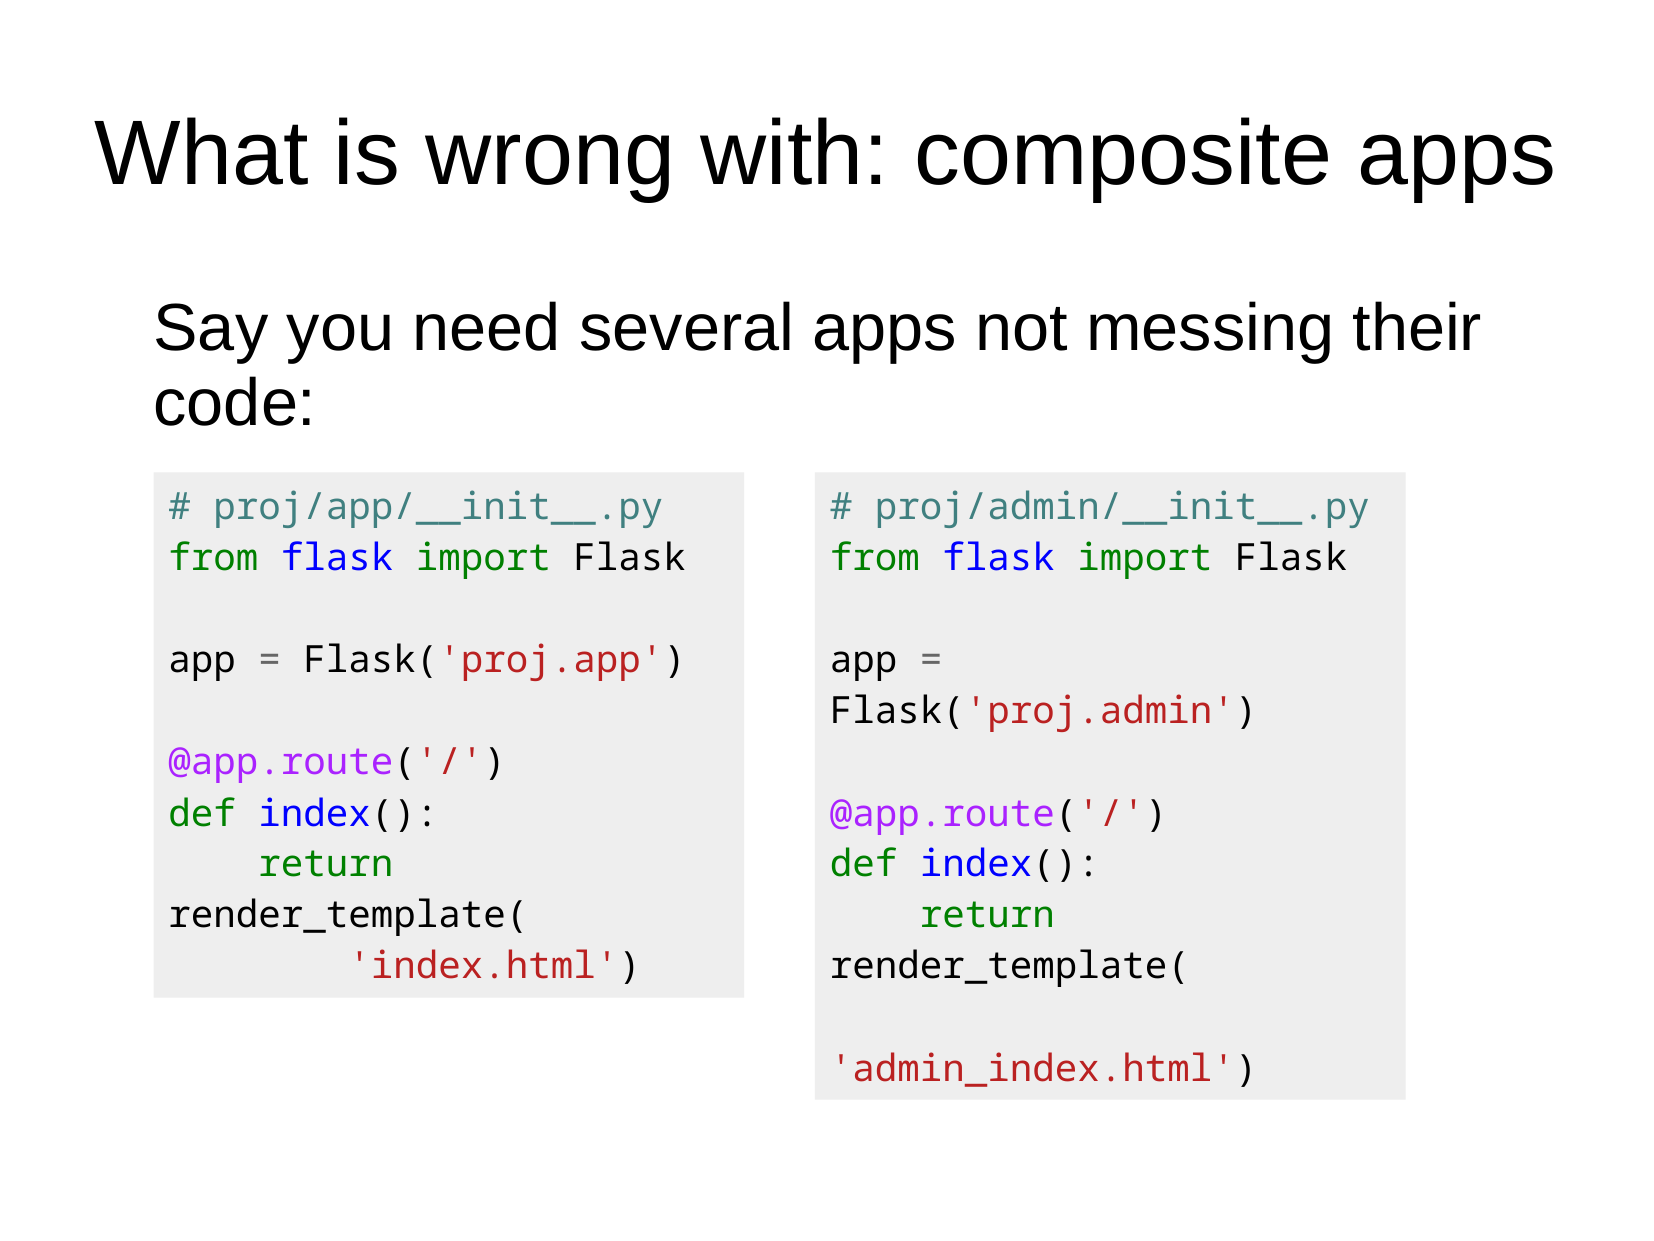

# What is wrong with: composite apps
Say you need several apps not messing their code:
# proj/app/__init__.py
from flask import Flask
app = Flask('proj.app')
@app.route('/')
def index():
 return render_template(
 'index.html')
# proj/admin/__init__.py
from flask import Flask
app = Flask('proj.admin')
@app.route('/')
def index():
 return render_template(
 'admin_index.html')